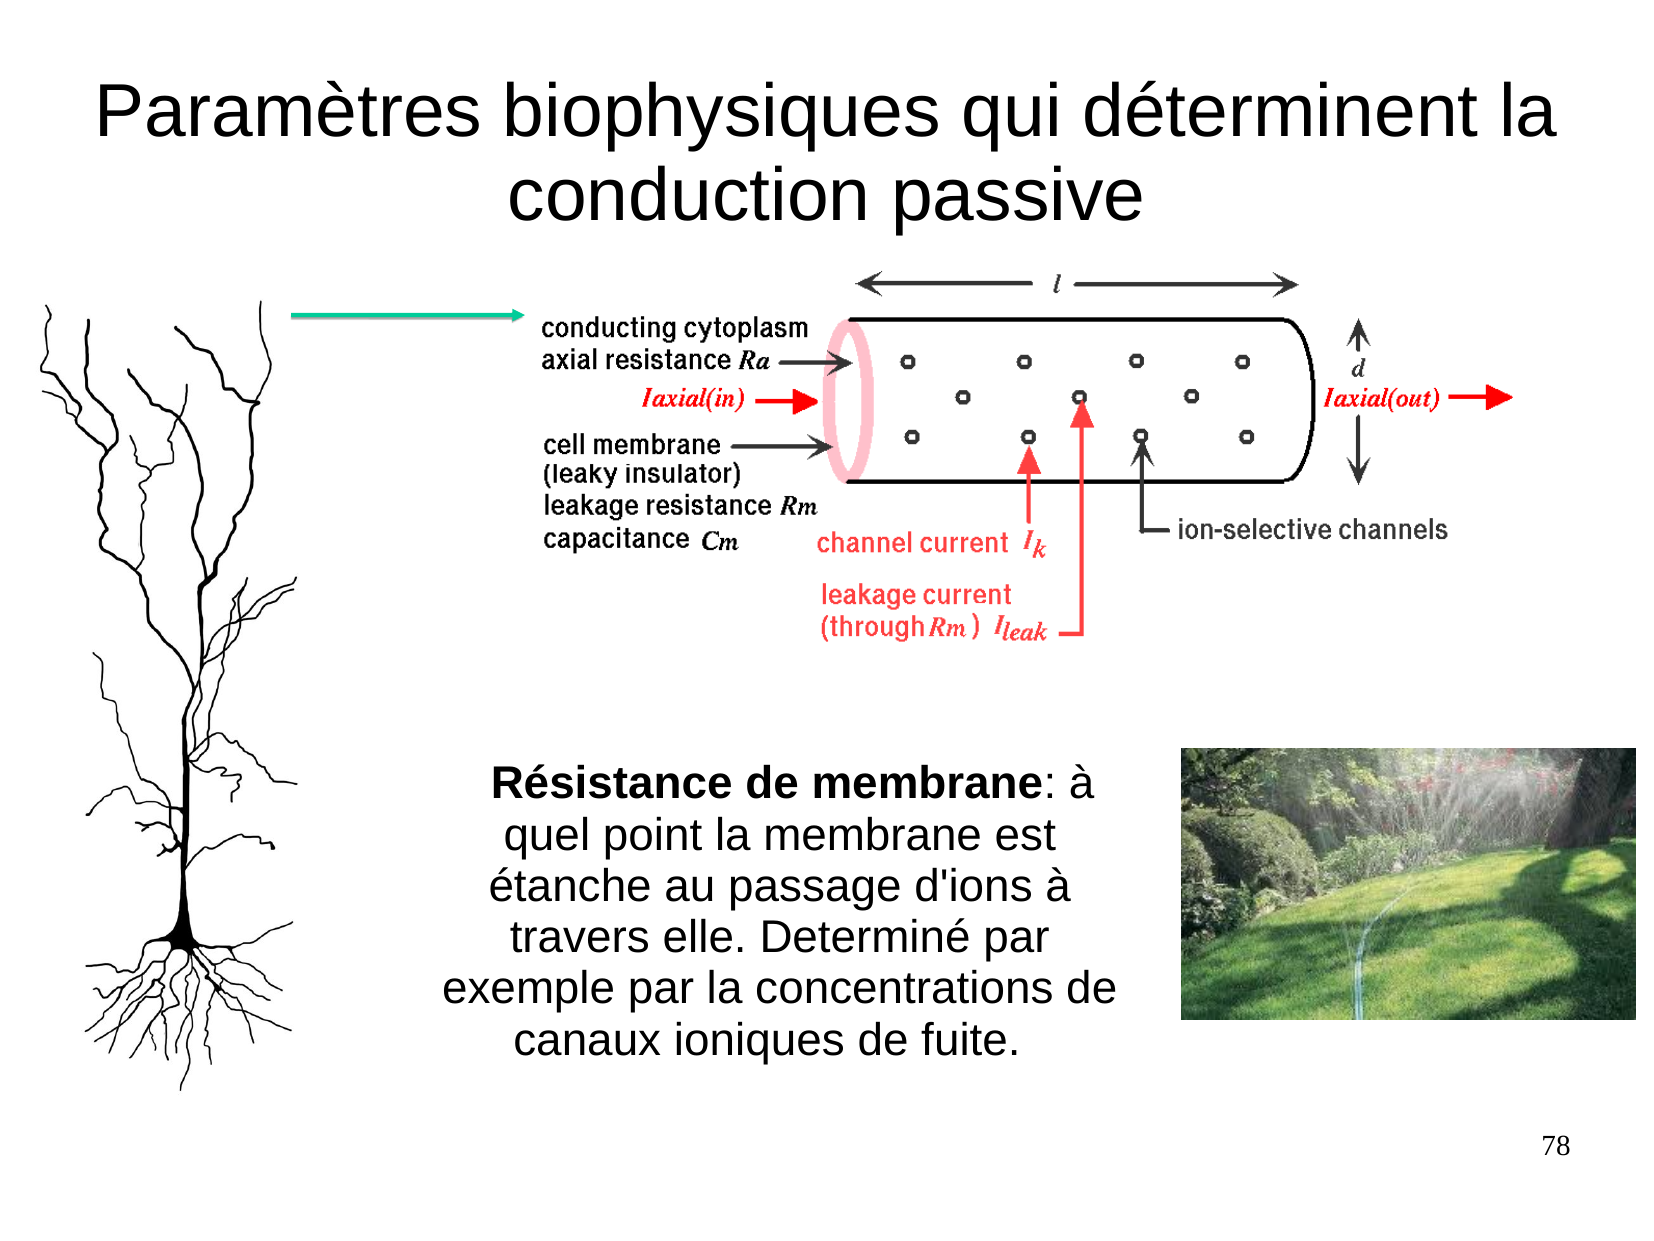

# Paramètres biophysiques qui déterminent la conduction passive
 Résistance de membrane: à quel point la membrane est étanche au passage d'ions à travers elle. Determiné par exemple par la concentrations de canaux ioniques de fuite.
78